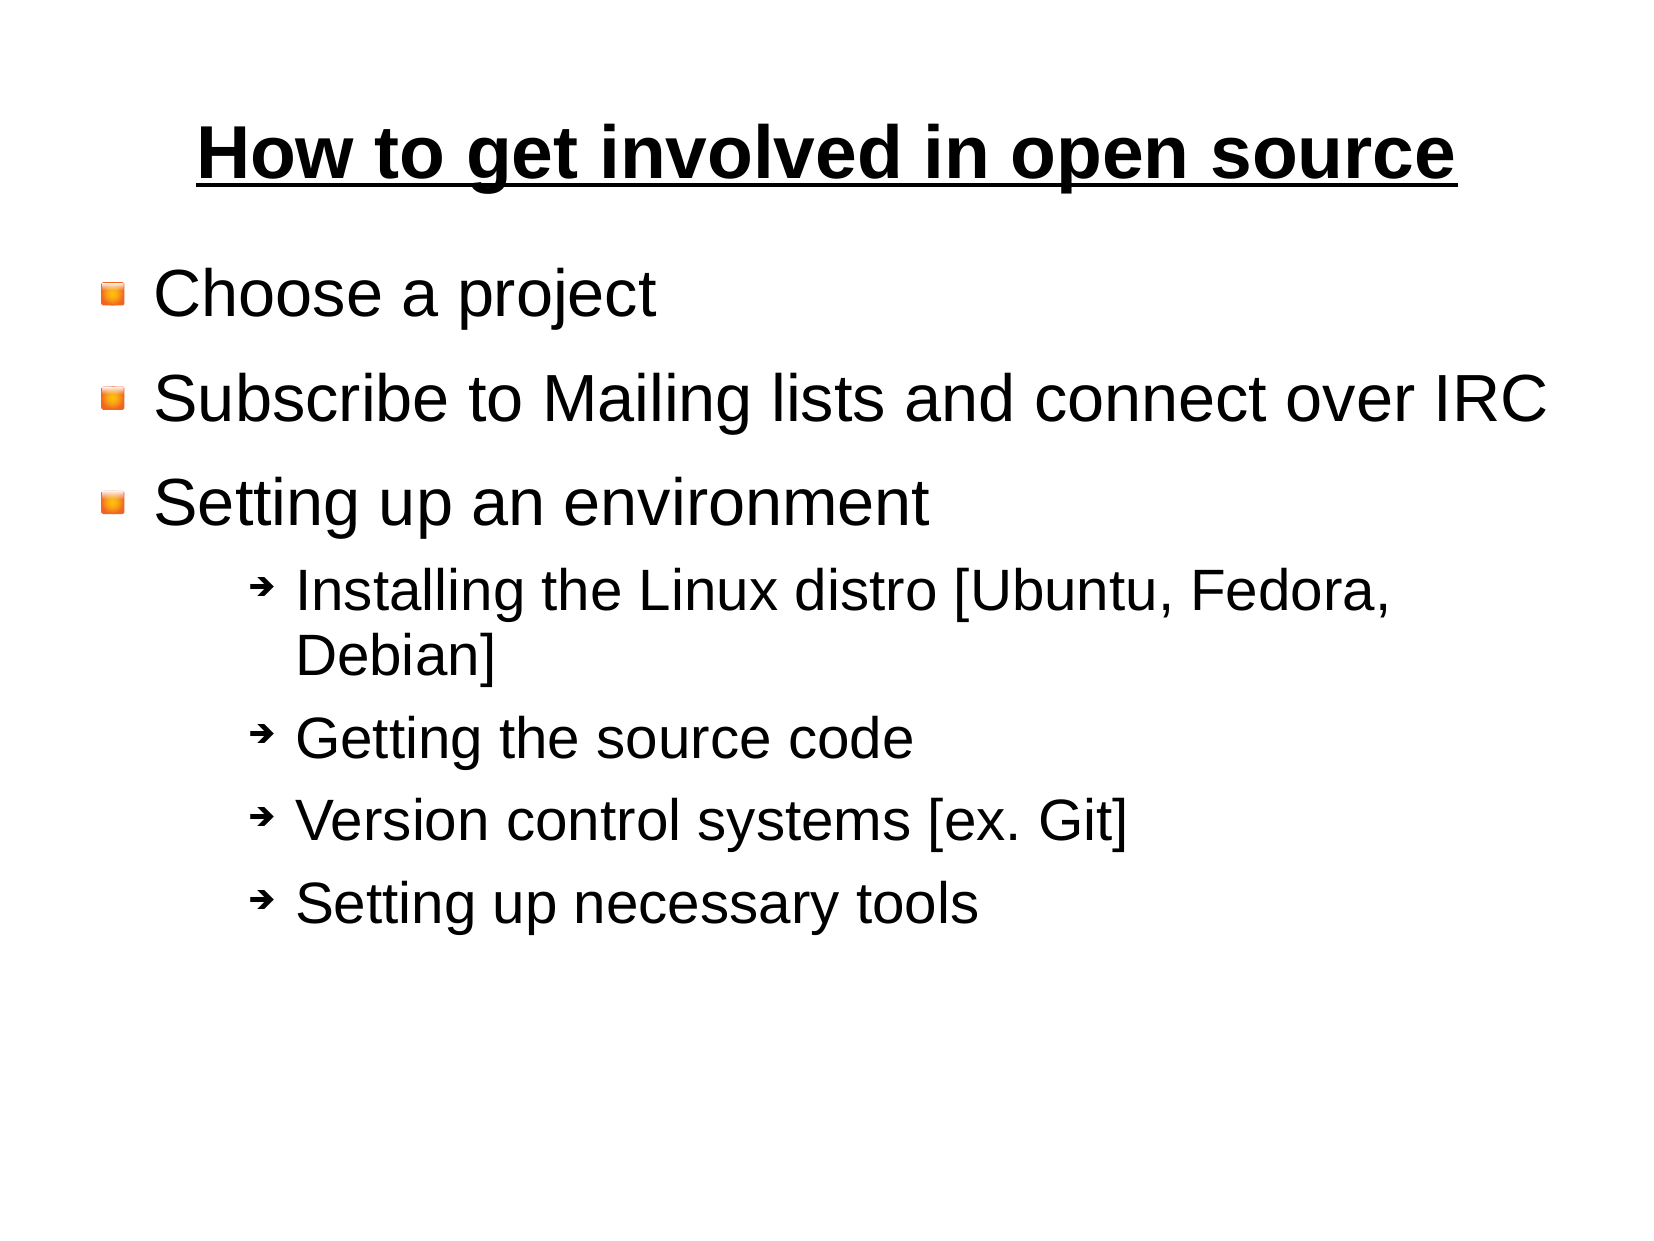

# How to get involved in open source
Choose a project
Subscribe to Mailing lists and connect over IRC
Setting up an environment
Installing the Linux distro [Ubuntu, Fedora, Debian]
Getting the source code
Version control systems [ex. Git]
Setting up necessary tools